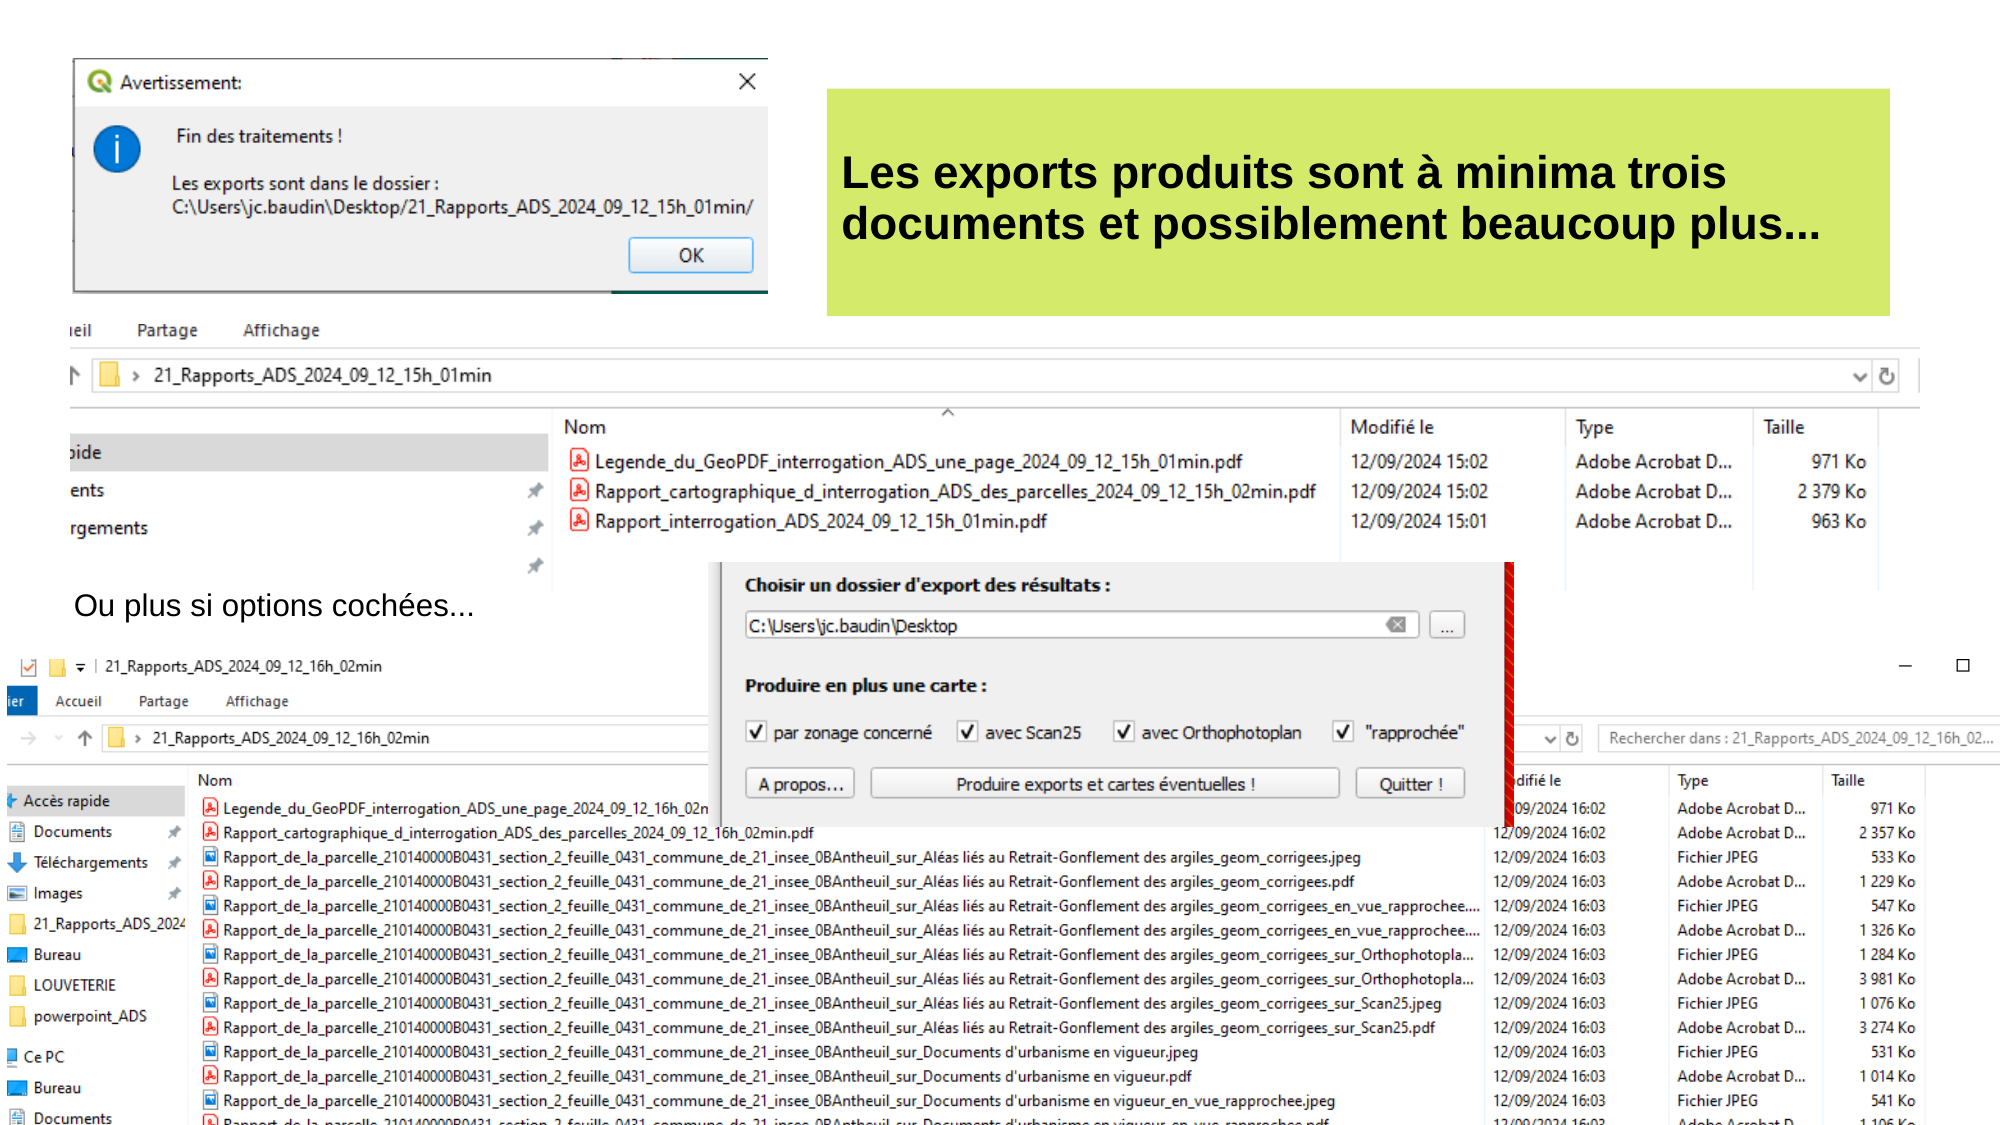

Les exports produits sont à minima trois documents et possiblement beaucoup plus...
Ou plus si options cochées...